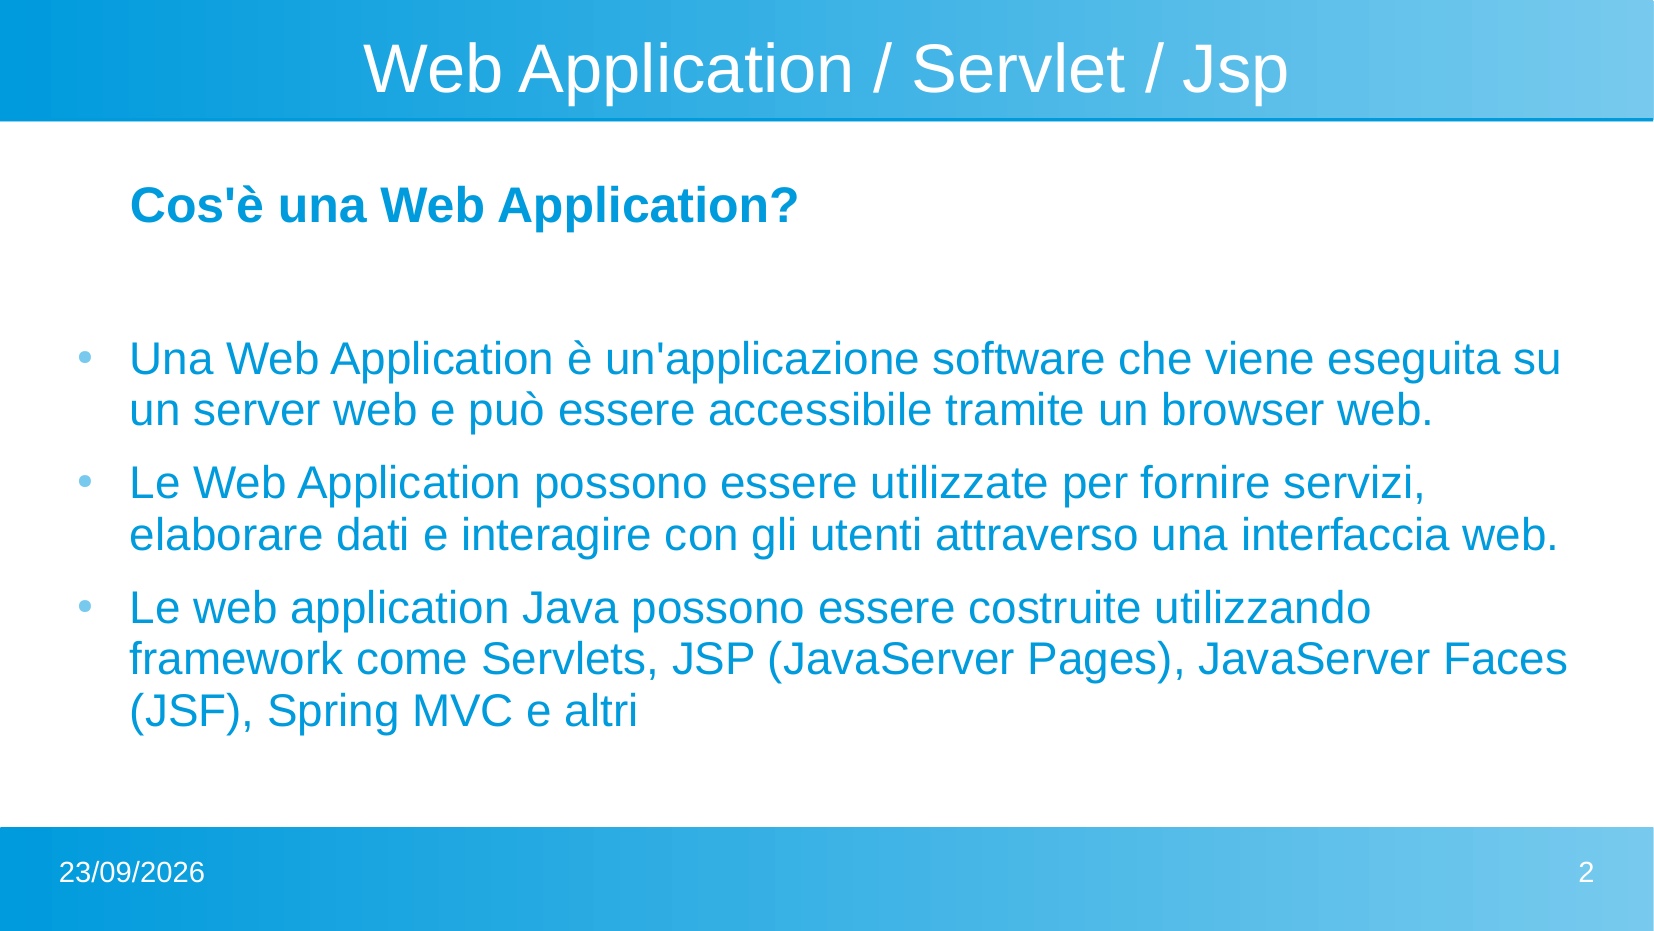

# Web Application / Servlet / Jsp
Cos'è una Web Application?
Una Web Application è un'applicazione software che viene eseguita su un server web e può essere accessibile tramite un browser web.
Le Web Application possono essere utilizzate per fornire servizi, elaborare dati e interagire con gli utenti attraverso una interfaccia web.
Le web application Java possono essere costruite utilizzando framework come Servlets, JSP (JavaServer Pages), JavaServer Faces (JSF), Spring MVC e altri
2